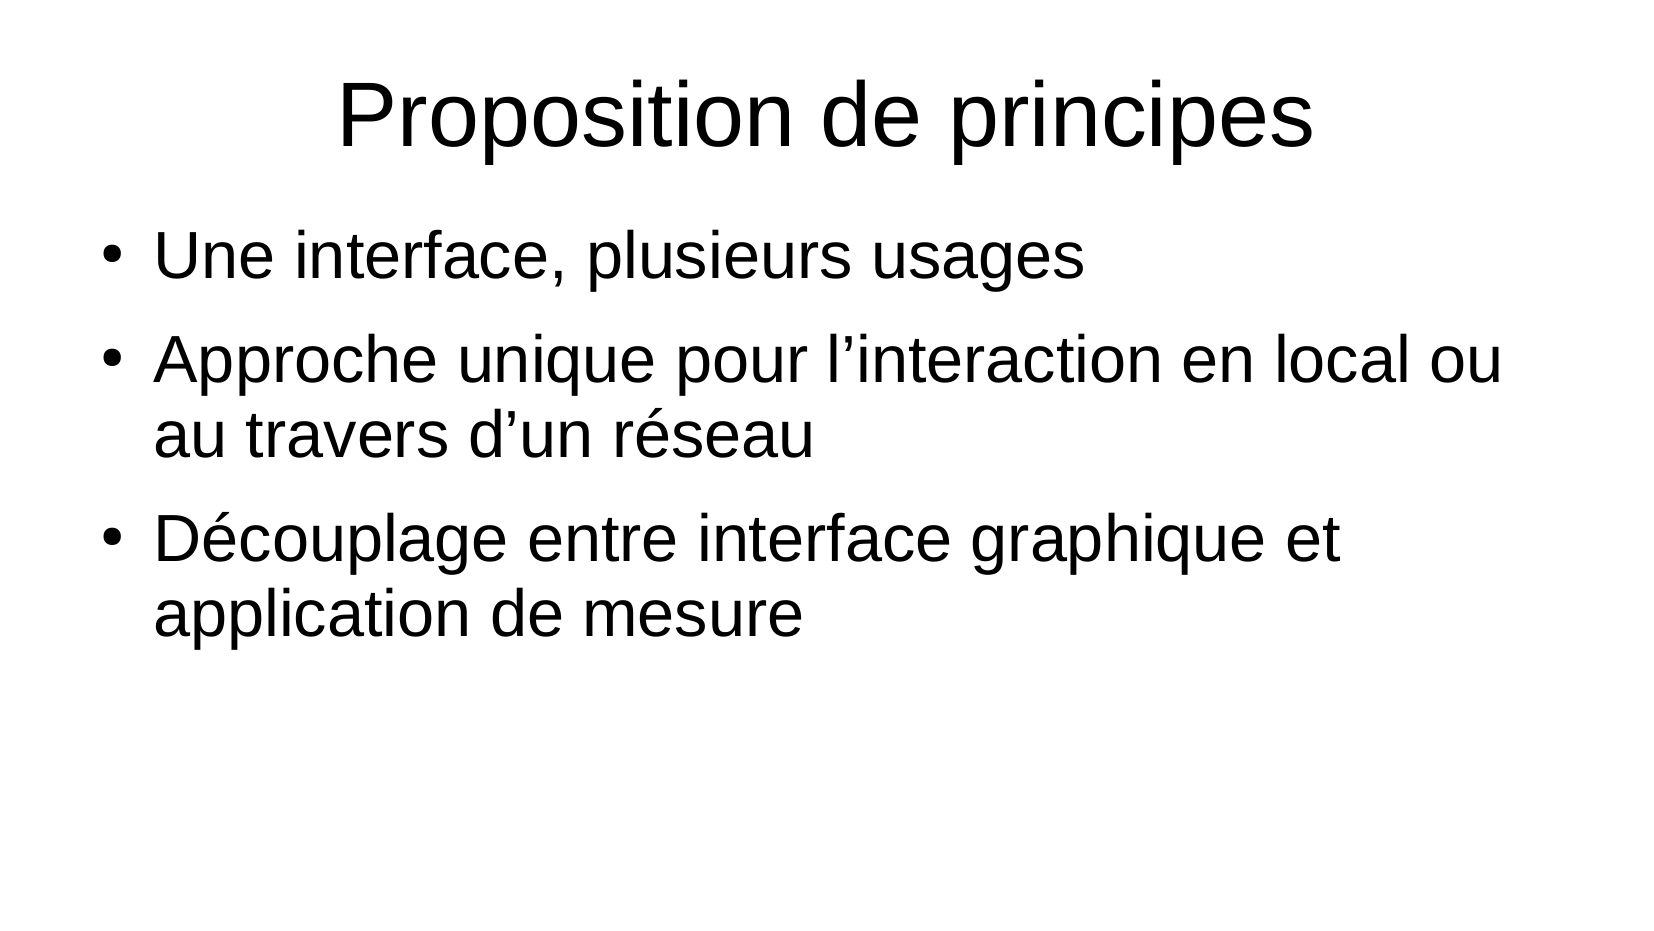

# Proposition de principes
Une interface, plusieurs usages
Approche unique pour l’interaction en local ou au travers d’un réseau
Découplage entre interface graphique et application de mesure